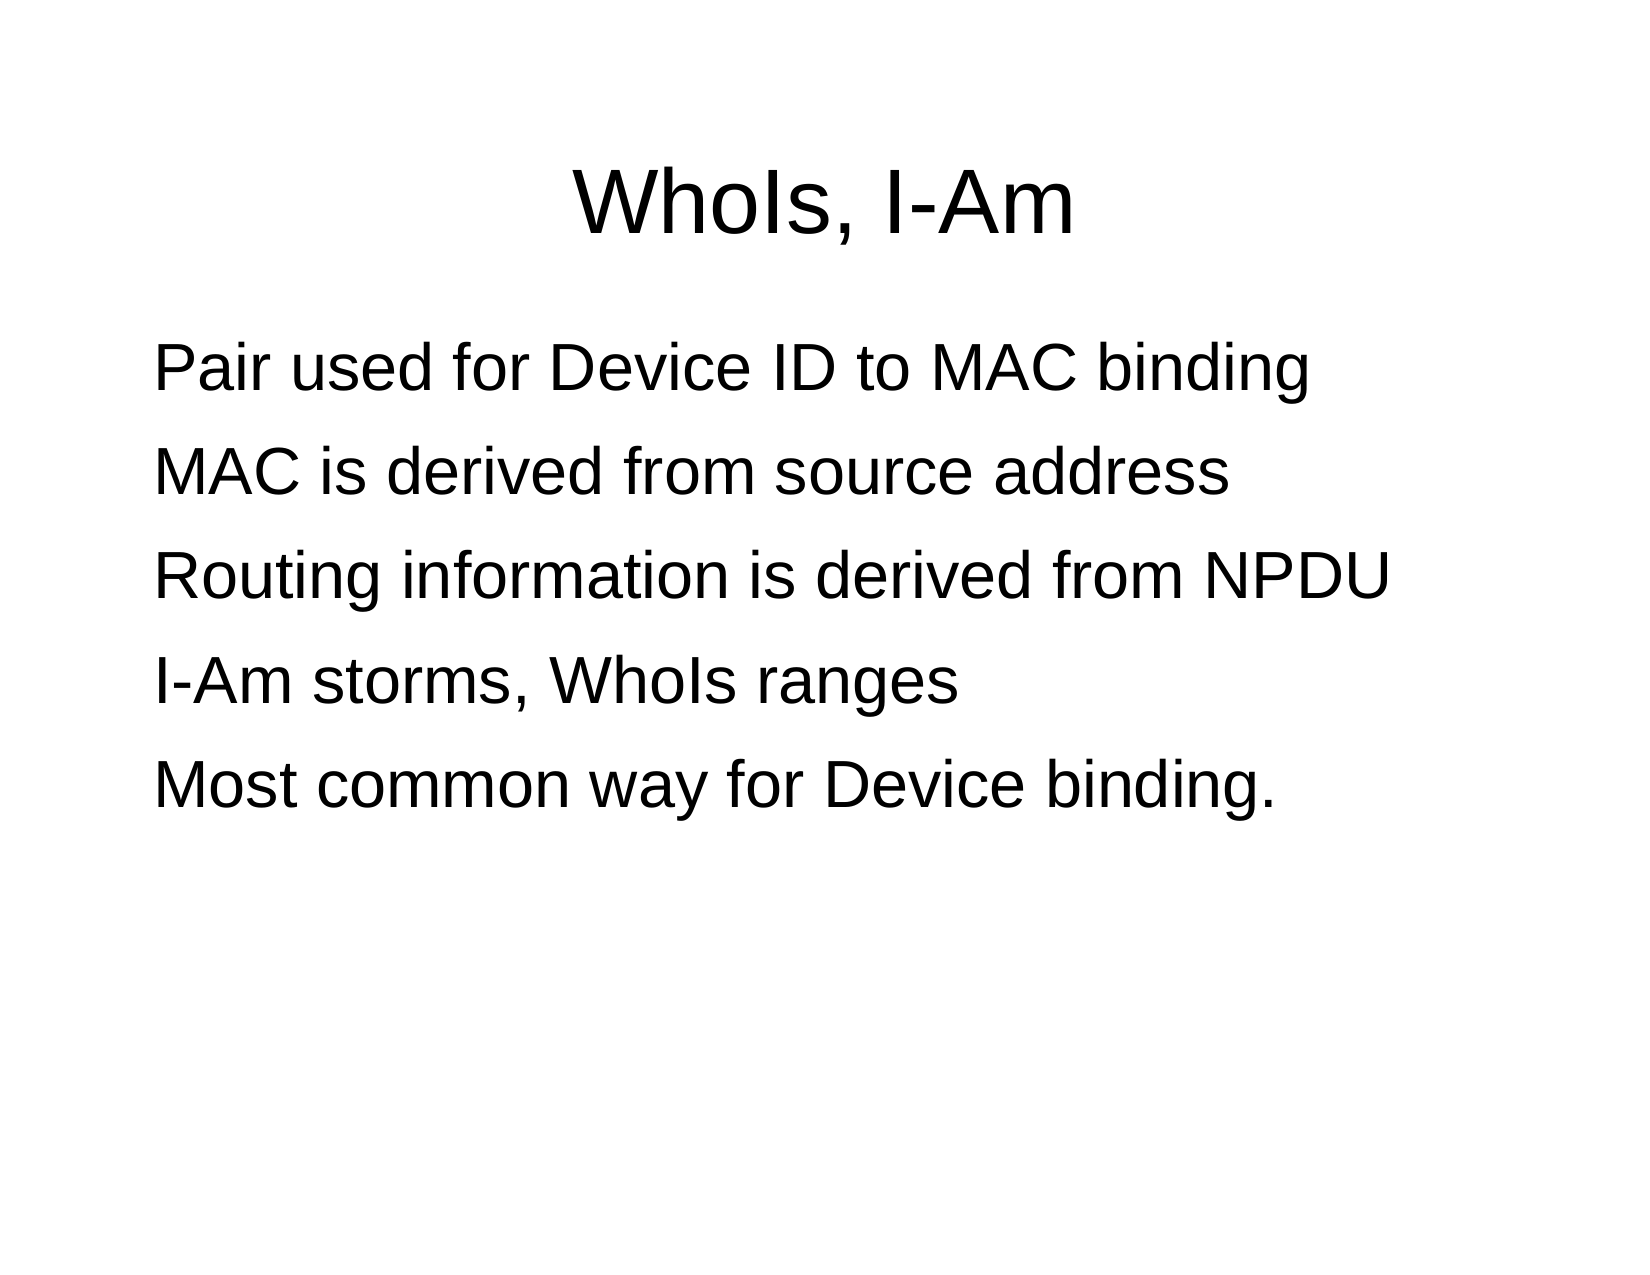

# WhoIs, I-Am
Pair used for Device ID to MAC binding
MAC is derived from source address
Routing information is derived from NPDU
I-Am storms, WhoIs ranges
Most common way for Device binding.